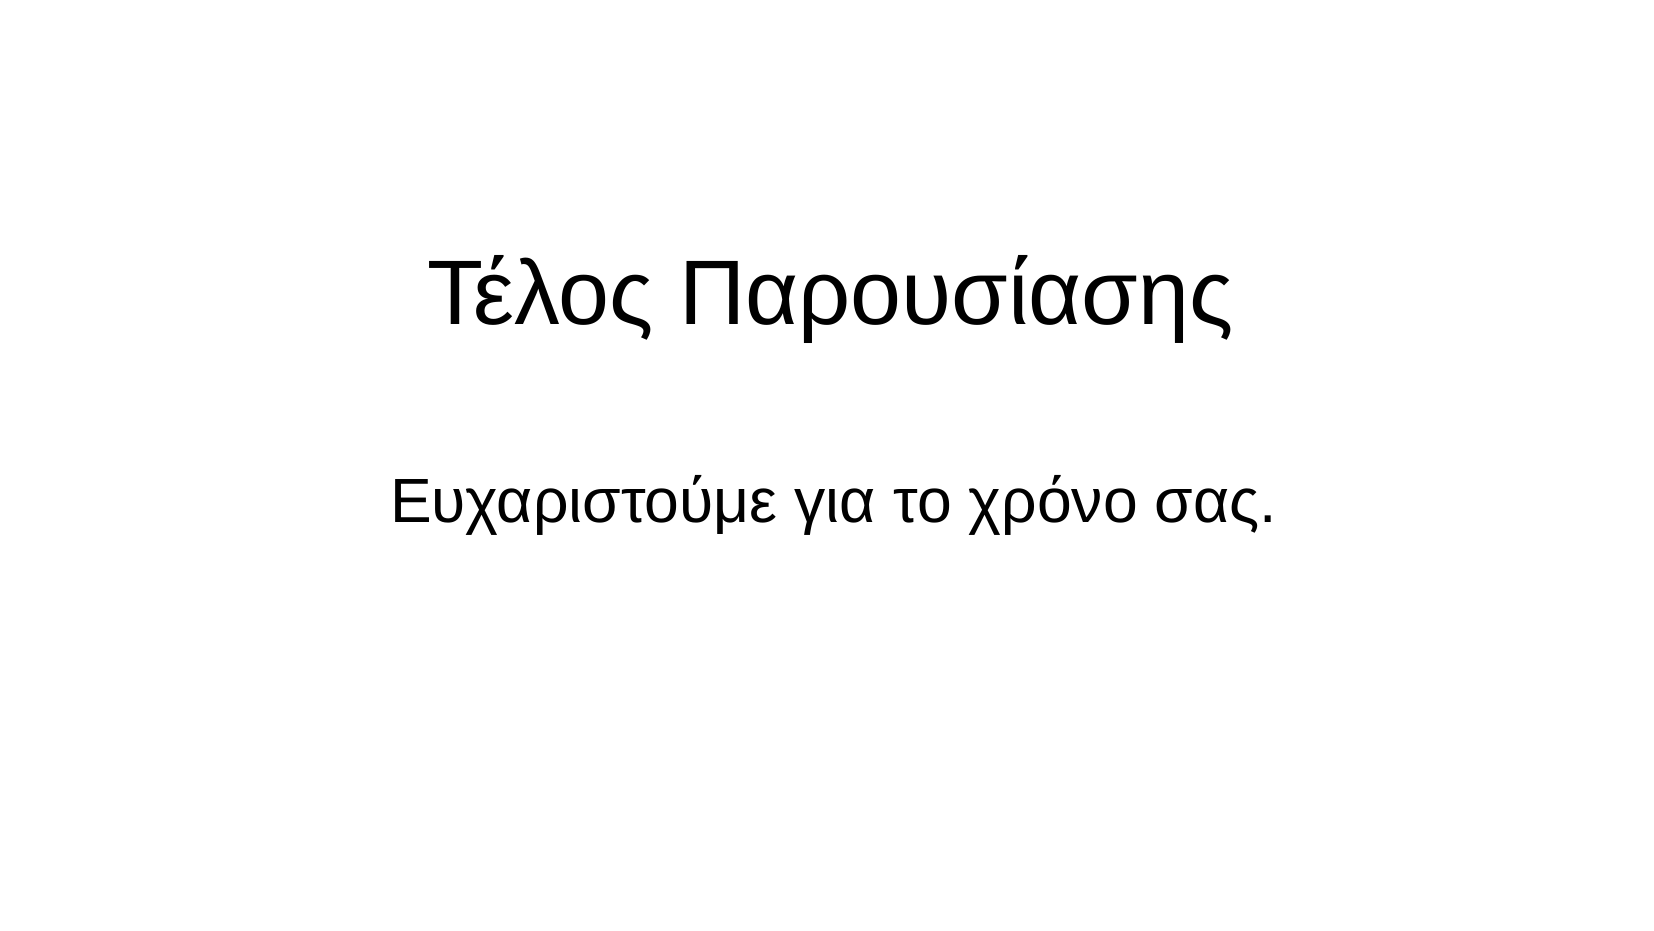

# Τέλος Παρουσίασης
Ευχαριστούμε για το χρόνο σας.